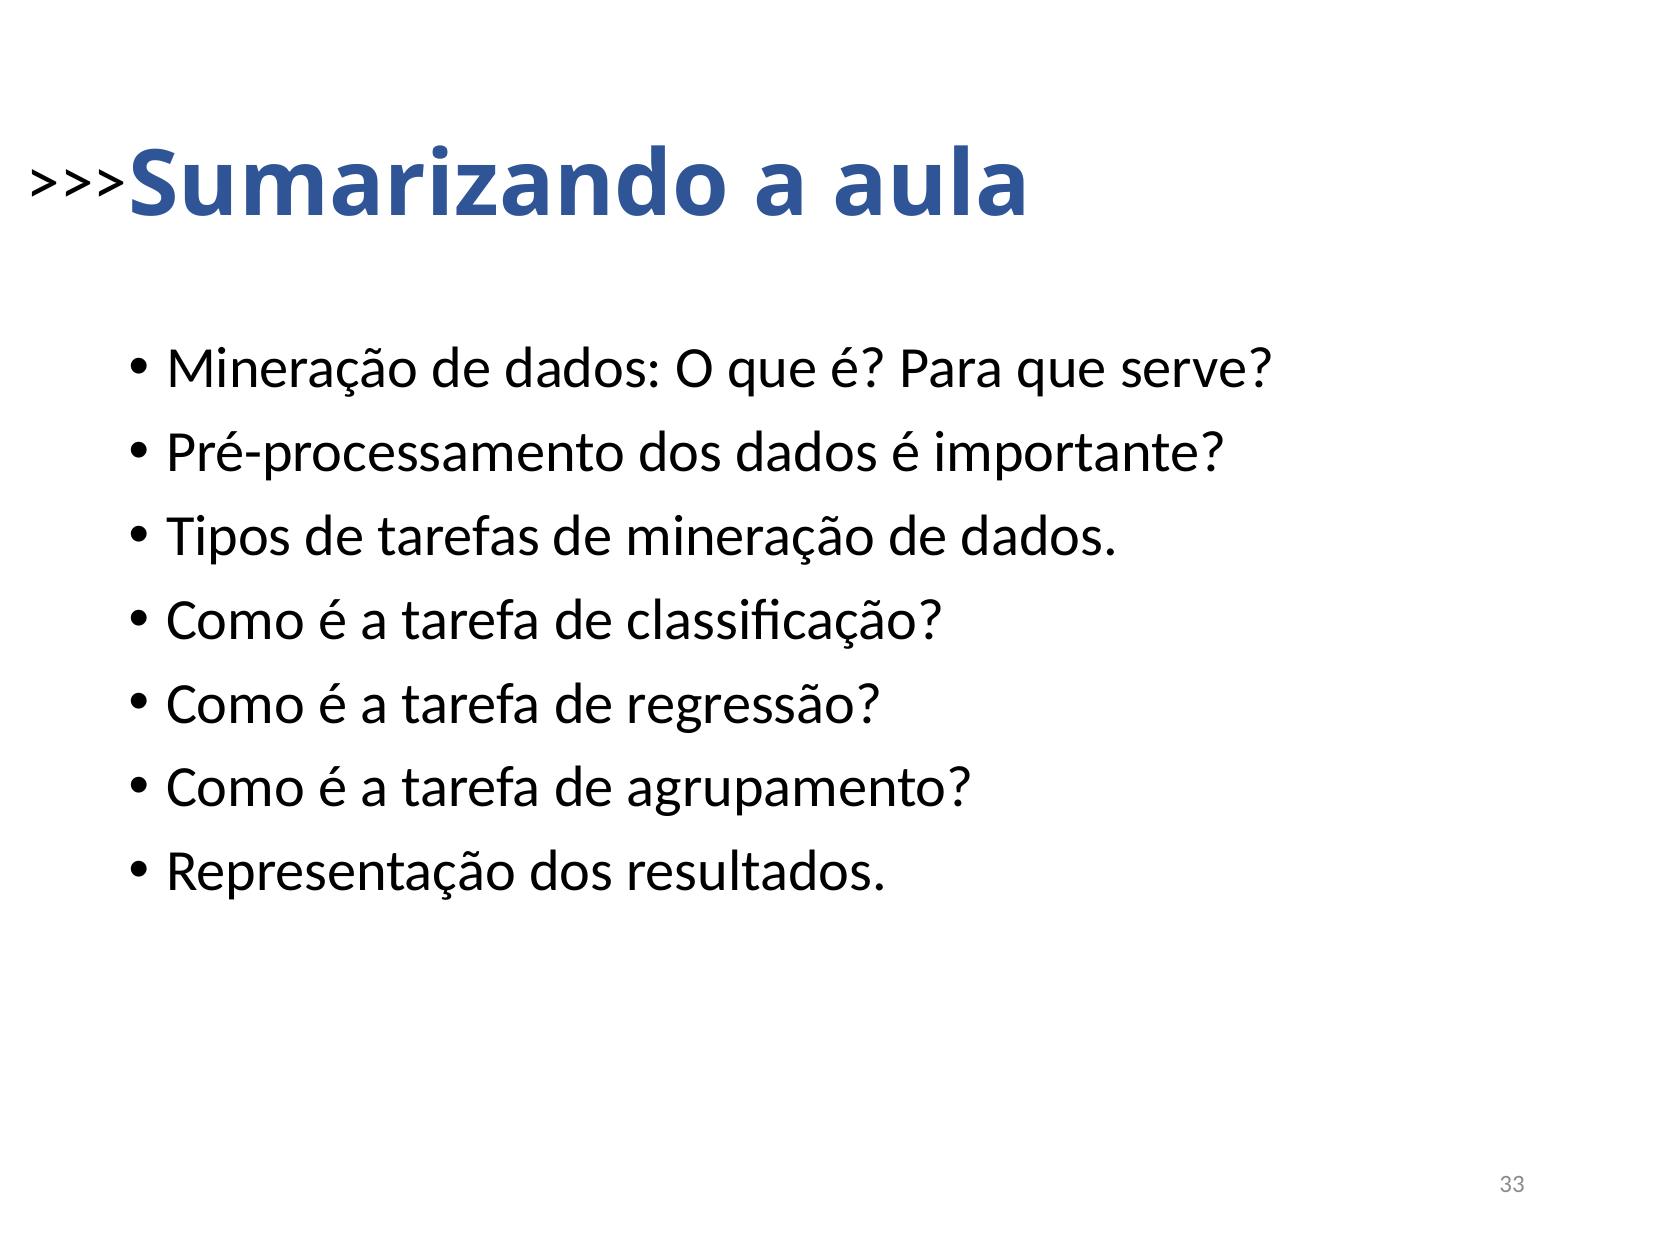

# Sumarizando a aula
Mineração de dados: O que é? Para que serve?
Pré-processamento dos dados é importante?
Tipos de tarefas de mineração de dados.
Como é a tarefa de classificação?
Como é a tarefa de regressão?
Como é a tarefa de agrupamento?
Representação dos resultados.